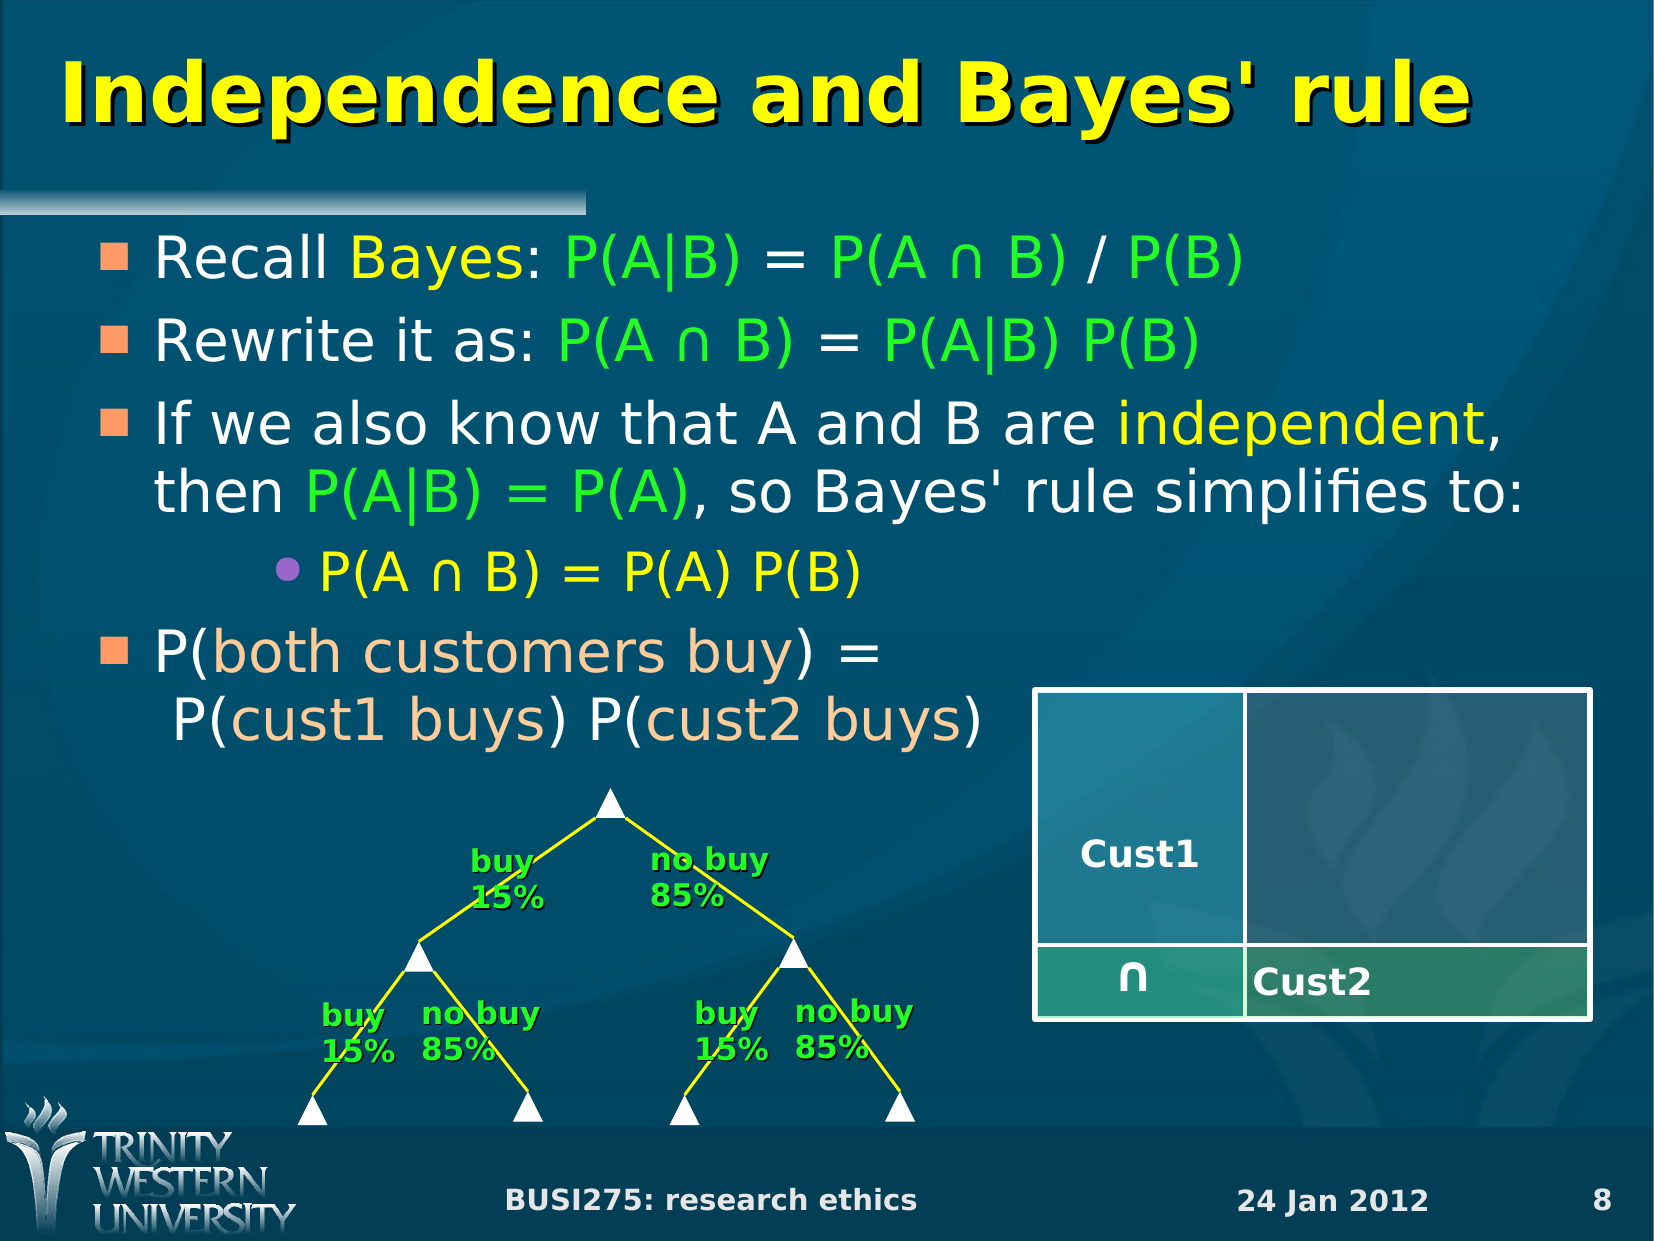

# Independence and Bayes' rule
Recall Bayes: P(A|B) = P(A ∩ B) / P(B)
Rewrite it as: P(A ∩ B) = P(A|B) P(B)
If we also know that A and B are independent, then P(A|B) = P(A), so Bayes' rule simplifies to:
P(A ∩ B) = P(A) P(B)
P(both customers buy) =
 P(cust1 buys) P(cust2 buys)
Cust1
∩
Cust2
BUSI275: research ethics
24 Jan 2012
8